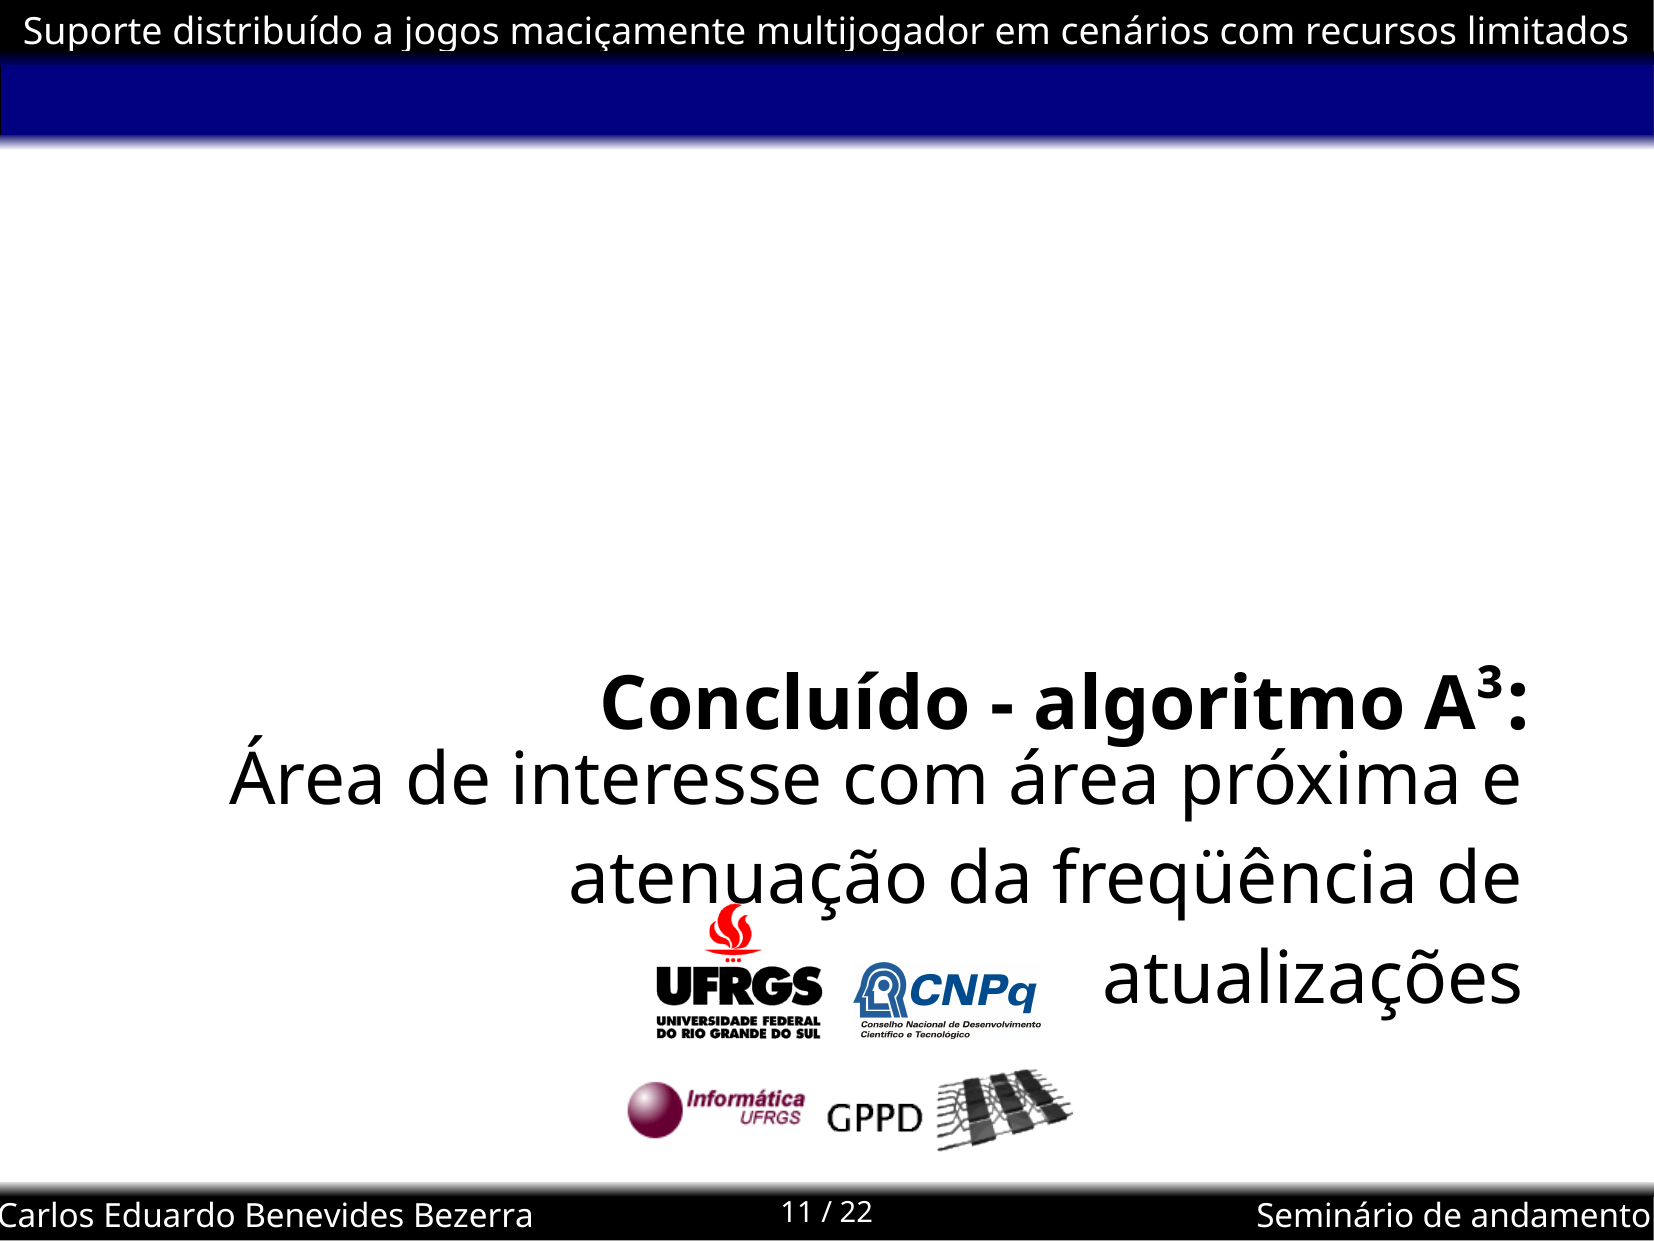

# Concluído - algoritmo A³:
Área de interesse com área próxima e atenuação da freqüência de atualizações